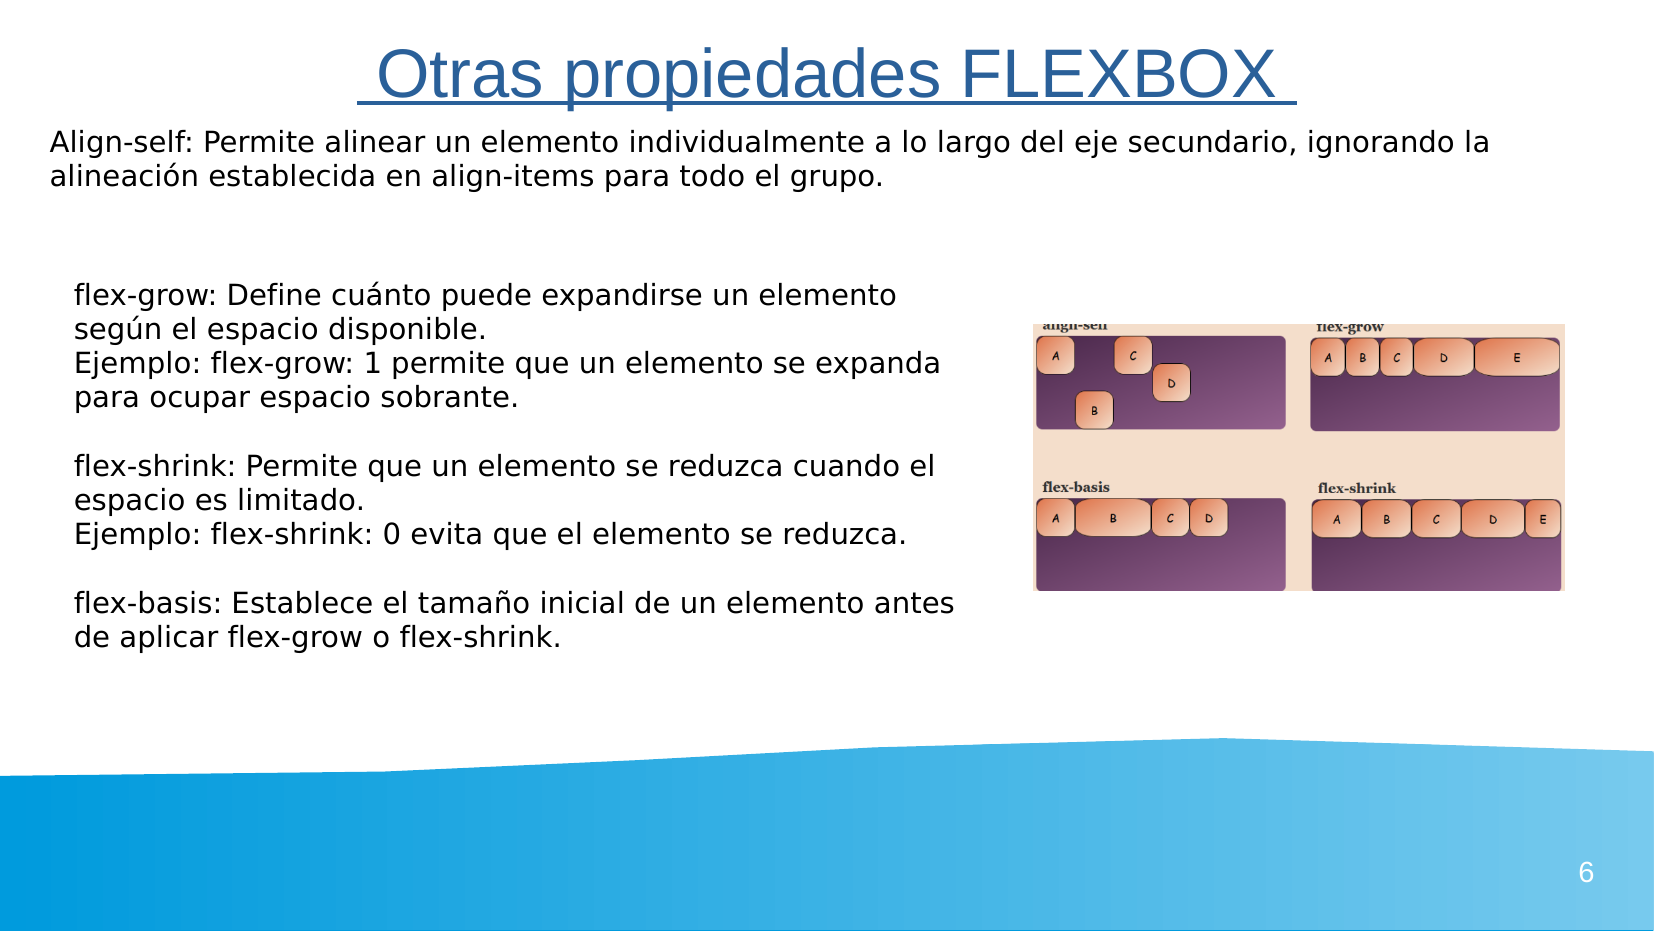

# Otras propiedades FLEXBOX
Align-self: Permite alinear un elemento individualmente a lo largo del eje secundario, ignorando la alineación establecida en align-items para todo el grupo.
flex-grow: Define cuánto puede expandirse un elemento según el espacio disponible.
Ejemplo: flex-grow: 1 permite que un elemento se expanda para ocupar espacio sobrante.
flex-shrink: Permite que un elemento se reduzca cuando el espacio es limitado.
Ejemplo: flex-shrink: 0 evita que el elemento se reduzca.
flex-basis: Establece el tamaño inicial de un elemento antes de aplicar flex-grow o flex-shrink.
6